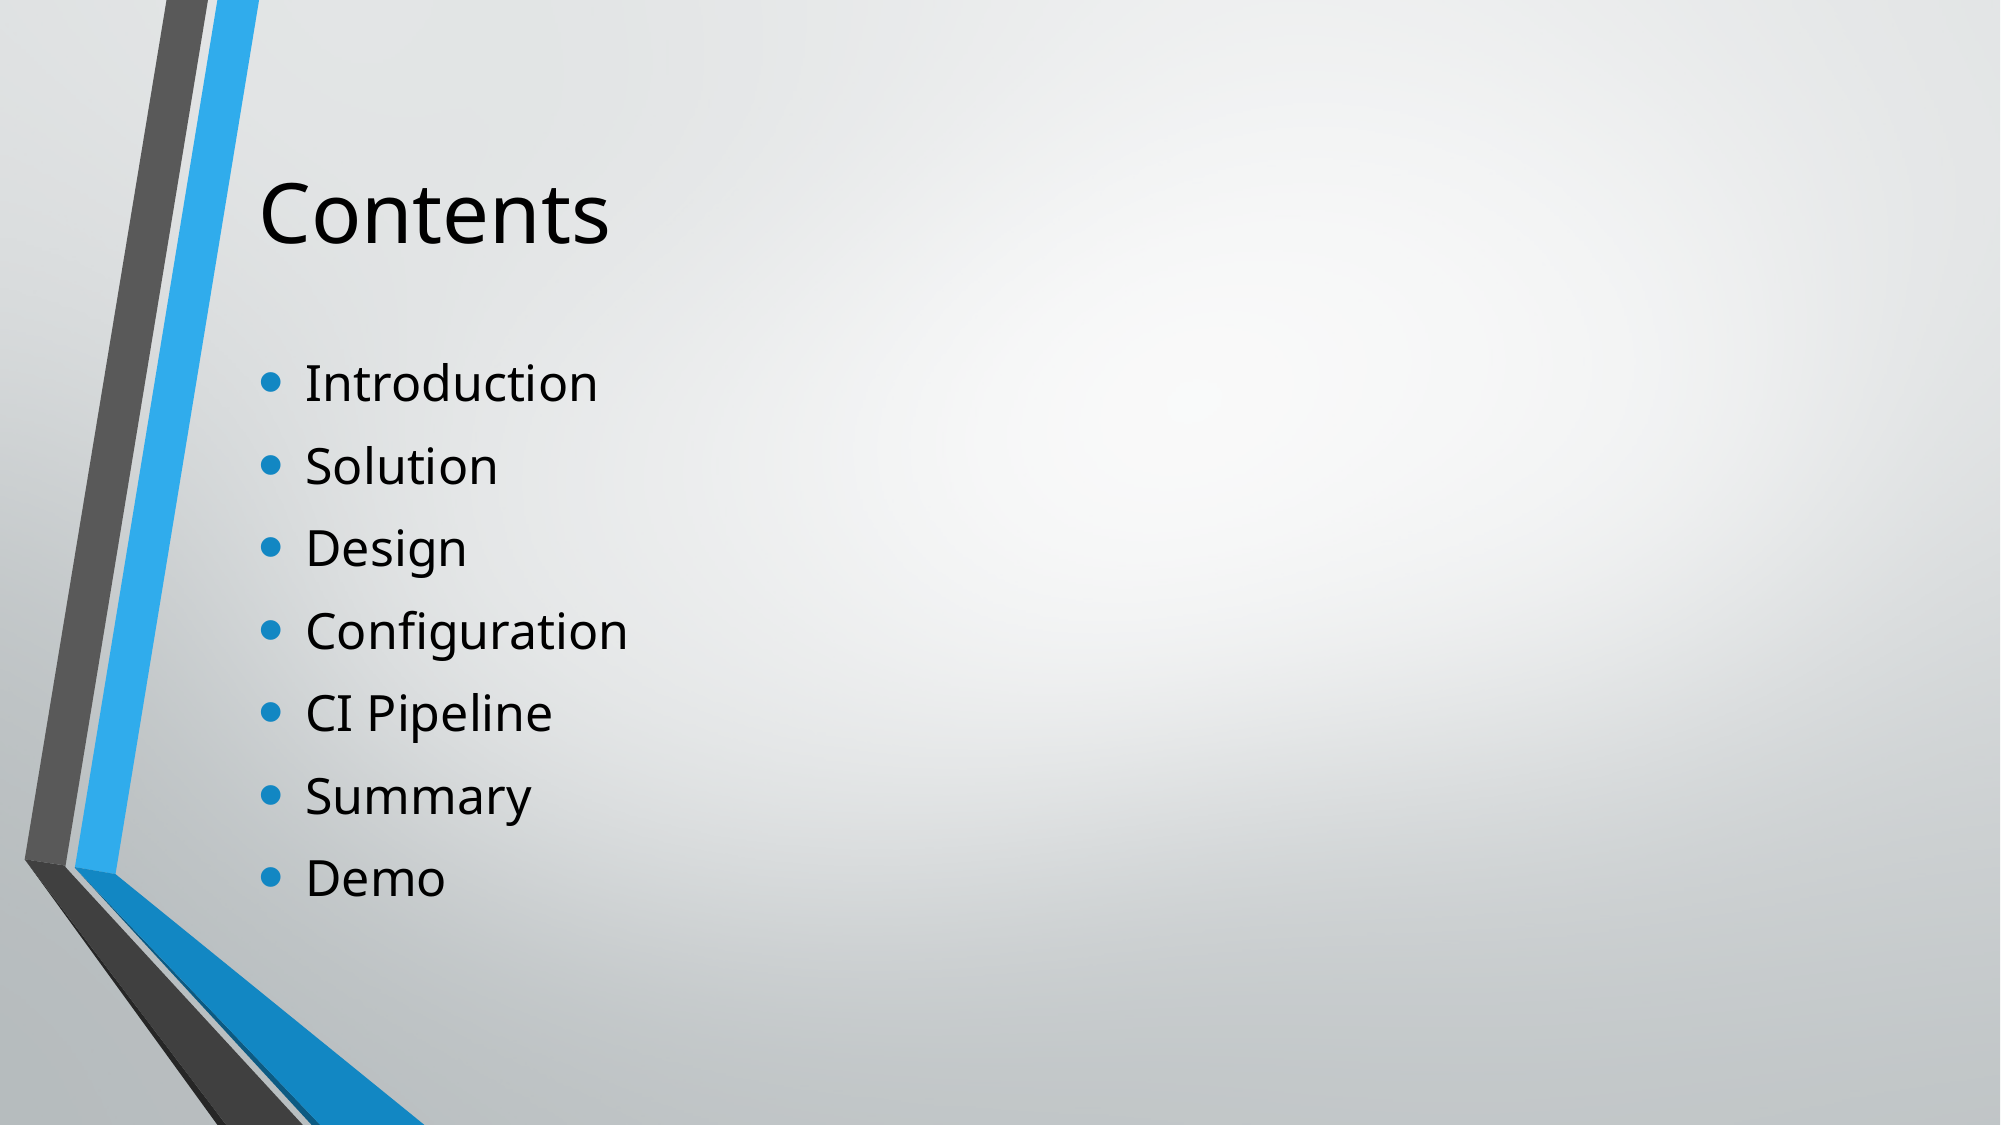

# Contents
Introduction
Solution
Design
Configuration
CI Pipeline
Summary
Demo